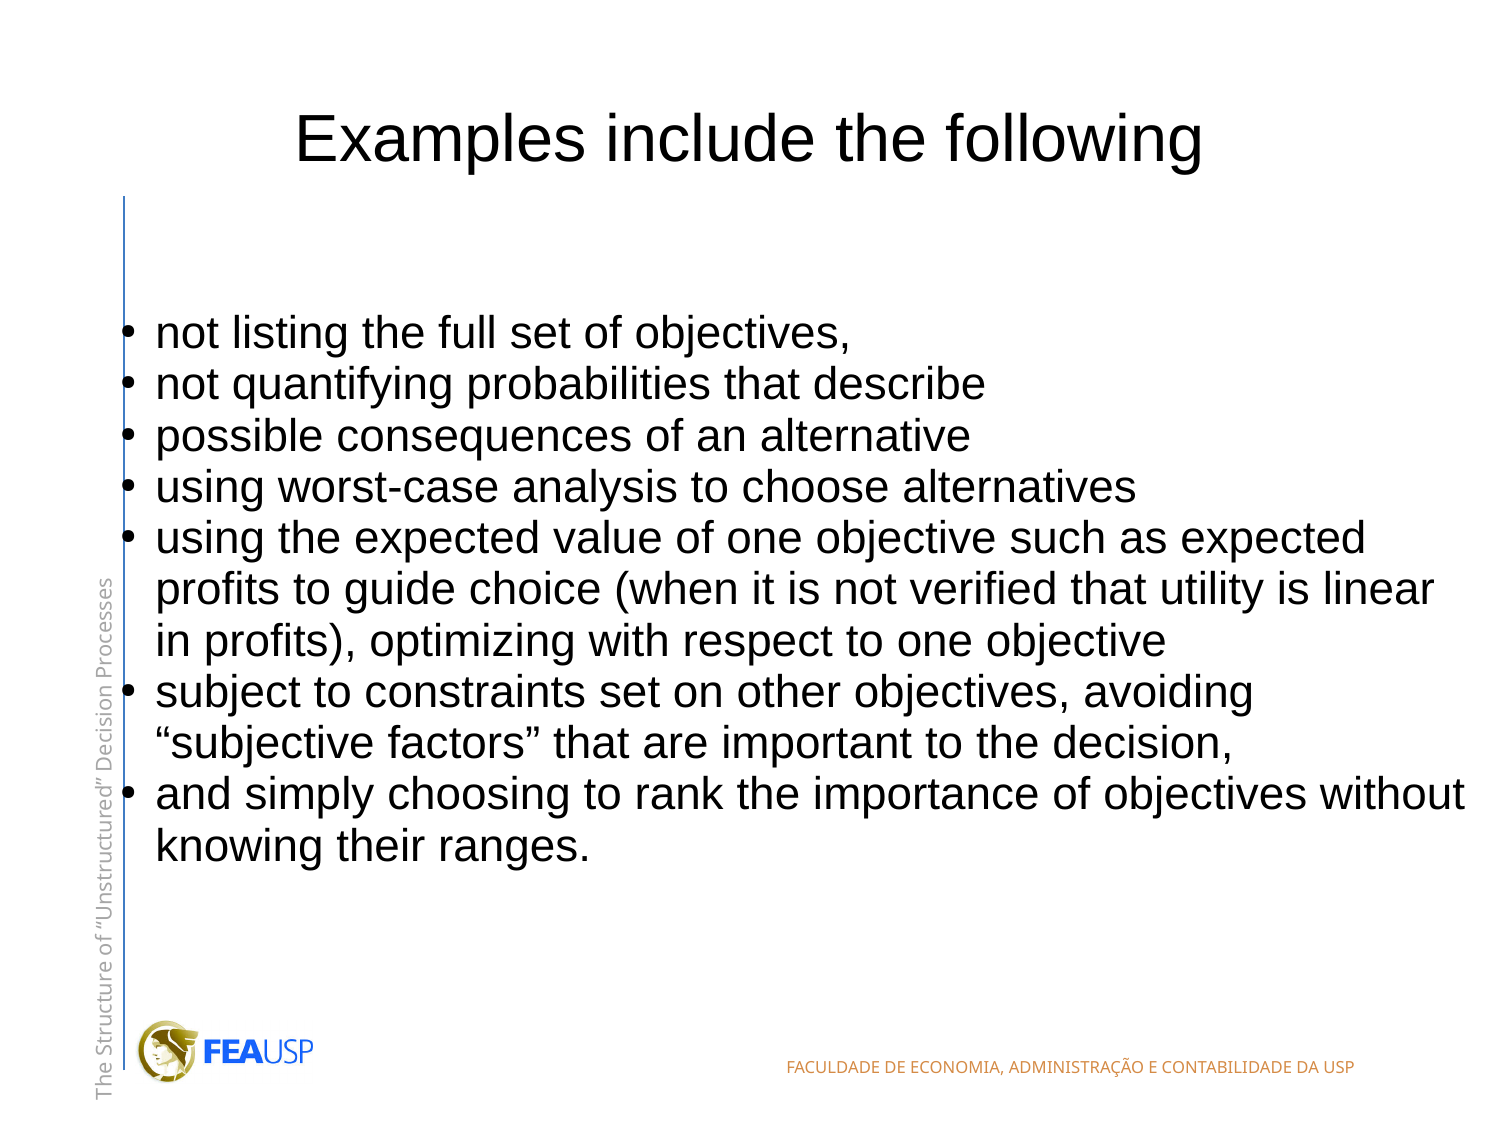

# Examples include the following
not listing the full set of objectives,
not quantifying probabilities that describe
possible consequences of an alternative
using worst-case analysis to choose alternatives
using the expected value of one objective such as expected profits to guide choice (when it is not verified that utility is linear in profits), optimizing with respect to one objective
subject to constraints set on other objectives, avoiding “subjective factors” that are important to the decision,
and simply choosing to rank the importance of objectives without knowing their ranges.